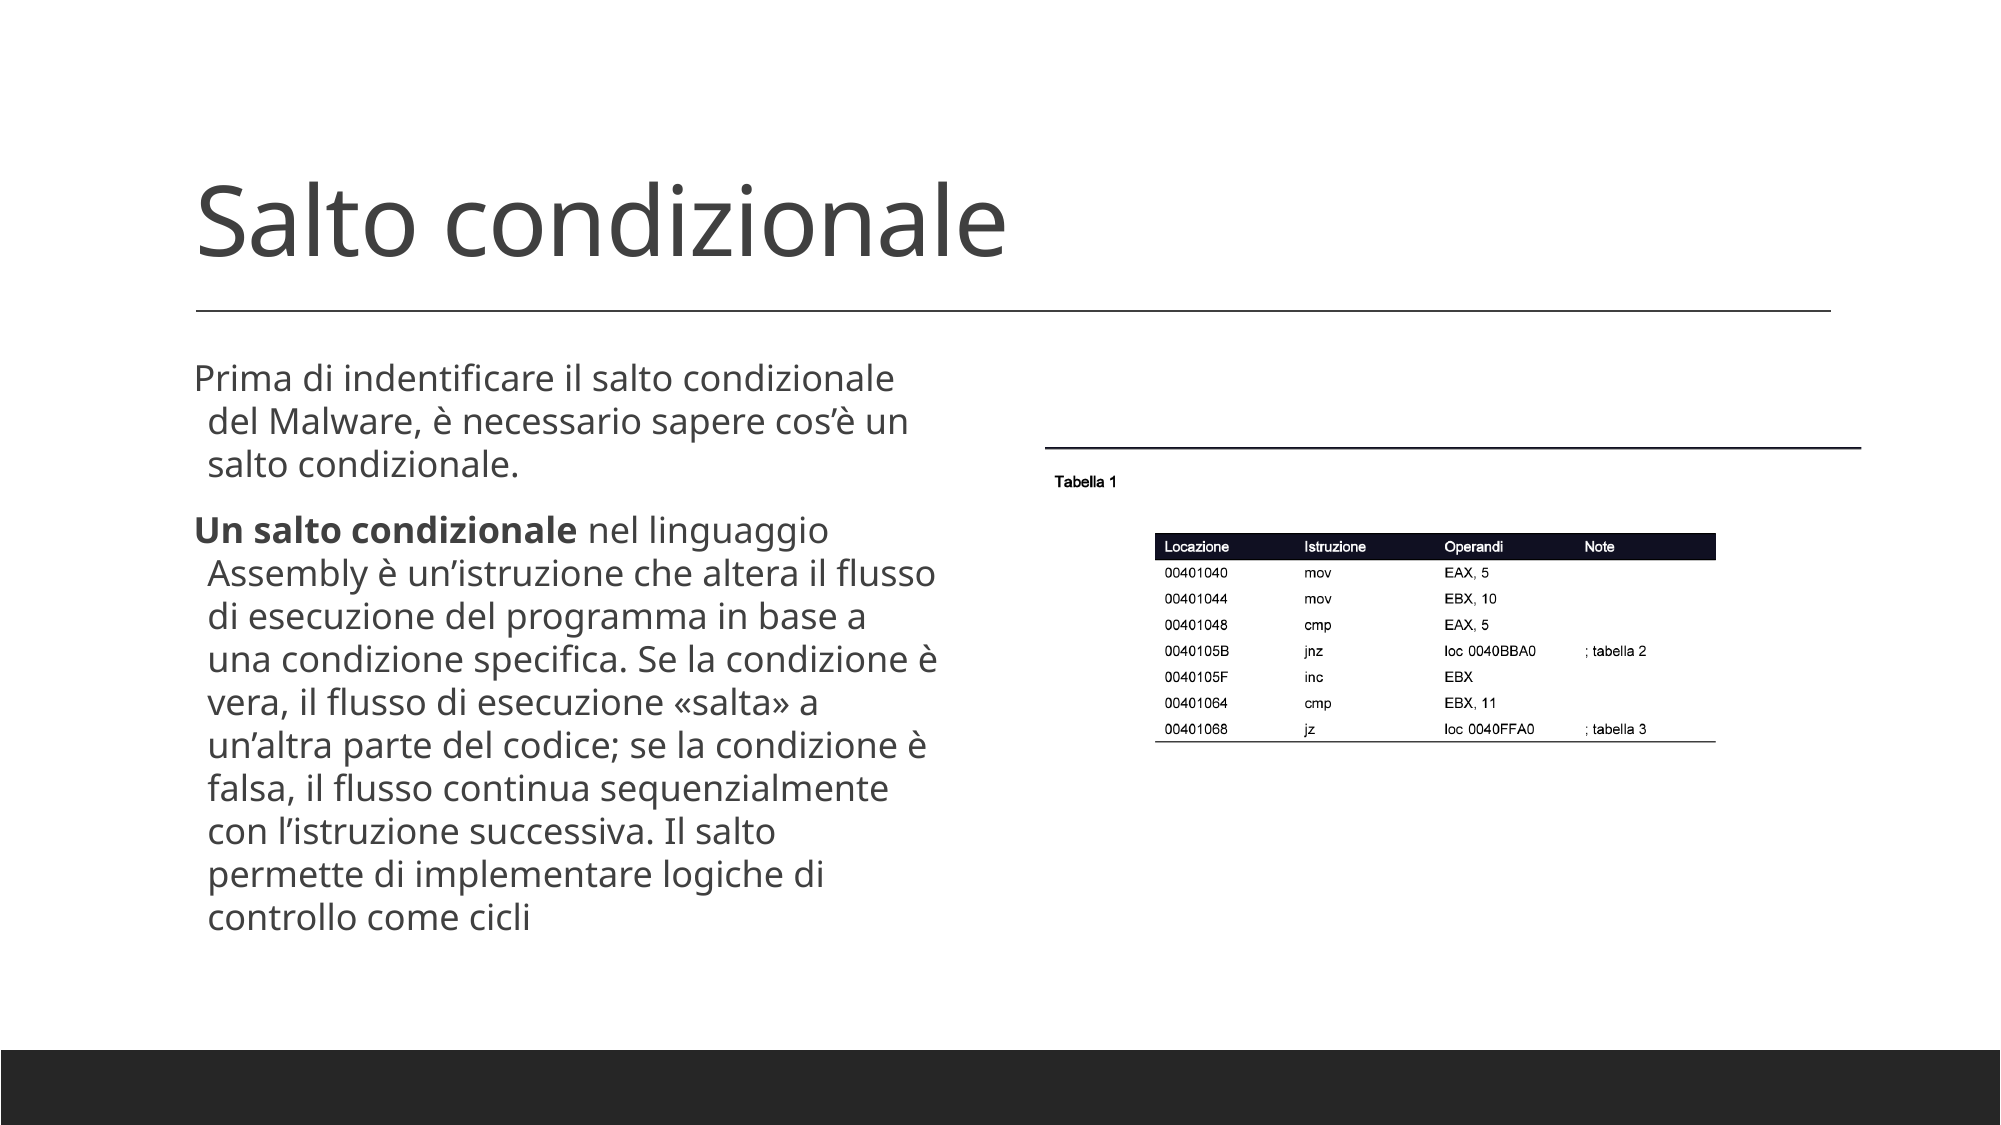

# Salto condizionale
Prima di indentificare il salto condizionale del Malware, è necessario sapere cos’è un salto condizionale.
Un salto condizionale nel linguaggio Assembly è un’istruzione che altera il flusso di esecuzione del programma in base a una condizione specifica. Se la condizione è vera, il flusso di esecuzione «salta» a un’altra parte del codice; se la condizione è falsa, il flusso continua sequenzialmente con l’istruzione successiva. Il salto permette di implementare logiche di controllo come cicli